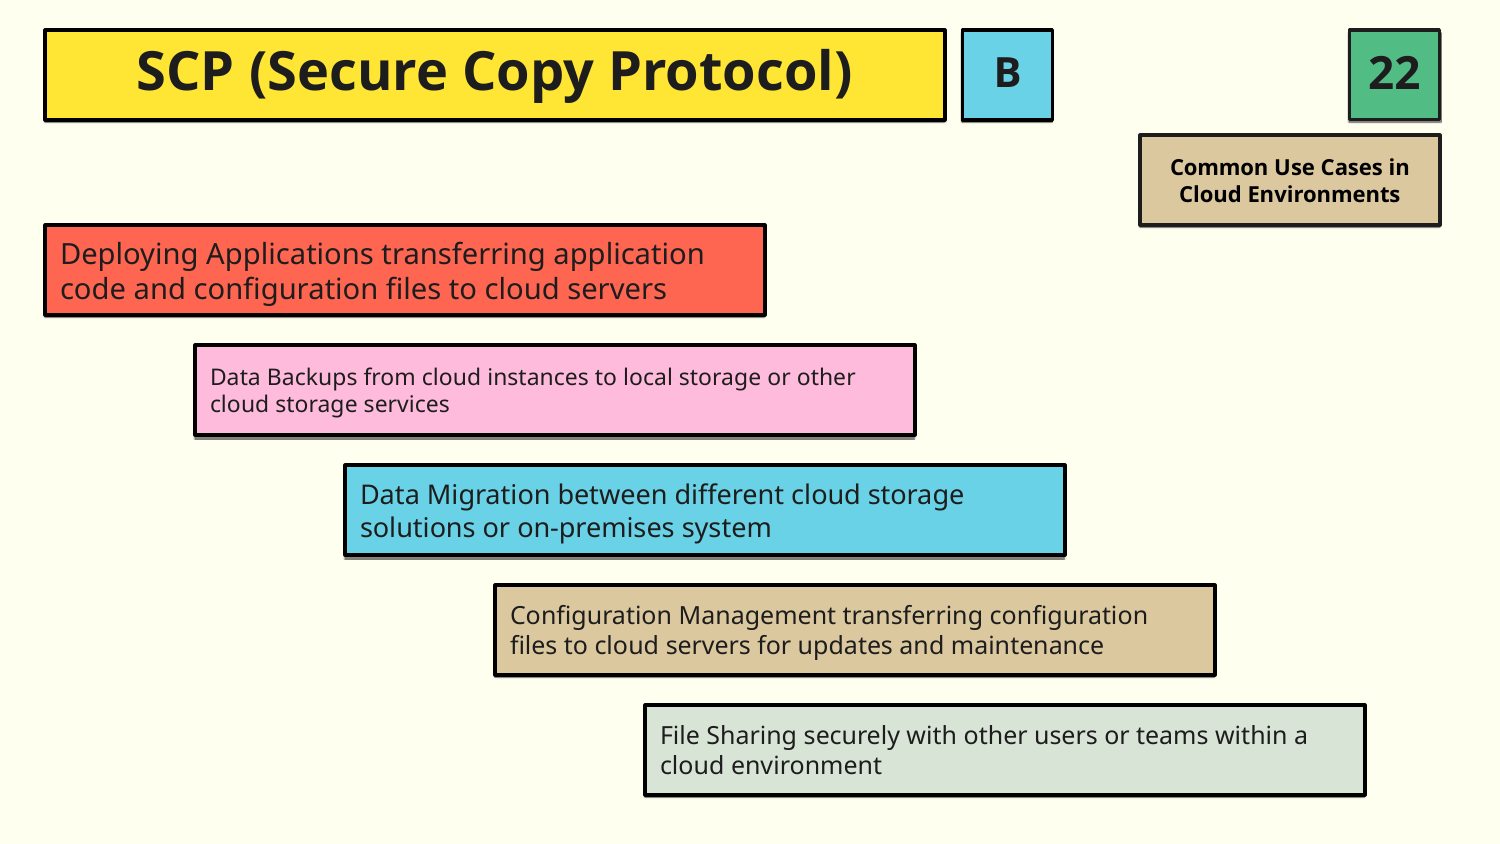

SCP (Secure Copy Protocol)
B
Common Use Cases in Cloud Environments
Deploying Applications transferring application code and configuration files to cloud servers
# Data Backups from cloud instances to local storage or other cloud storage services
Data Migration between different cloud storage solutions or on-premises system
Configuration Management transferring configuration files to cloud servers for updates and maintenance
File Sharing securely with other users or teams within a cloud environment